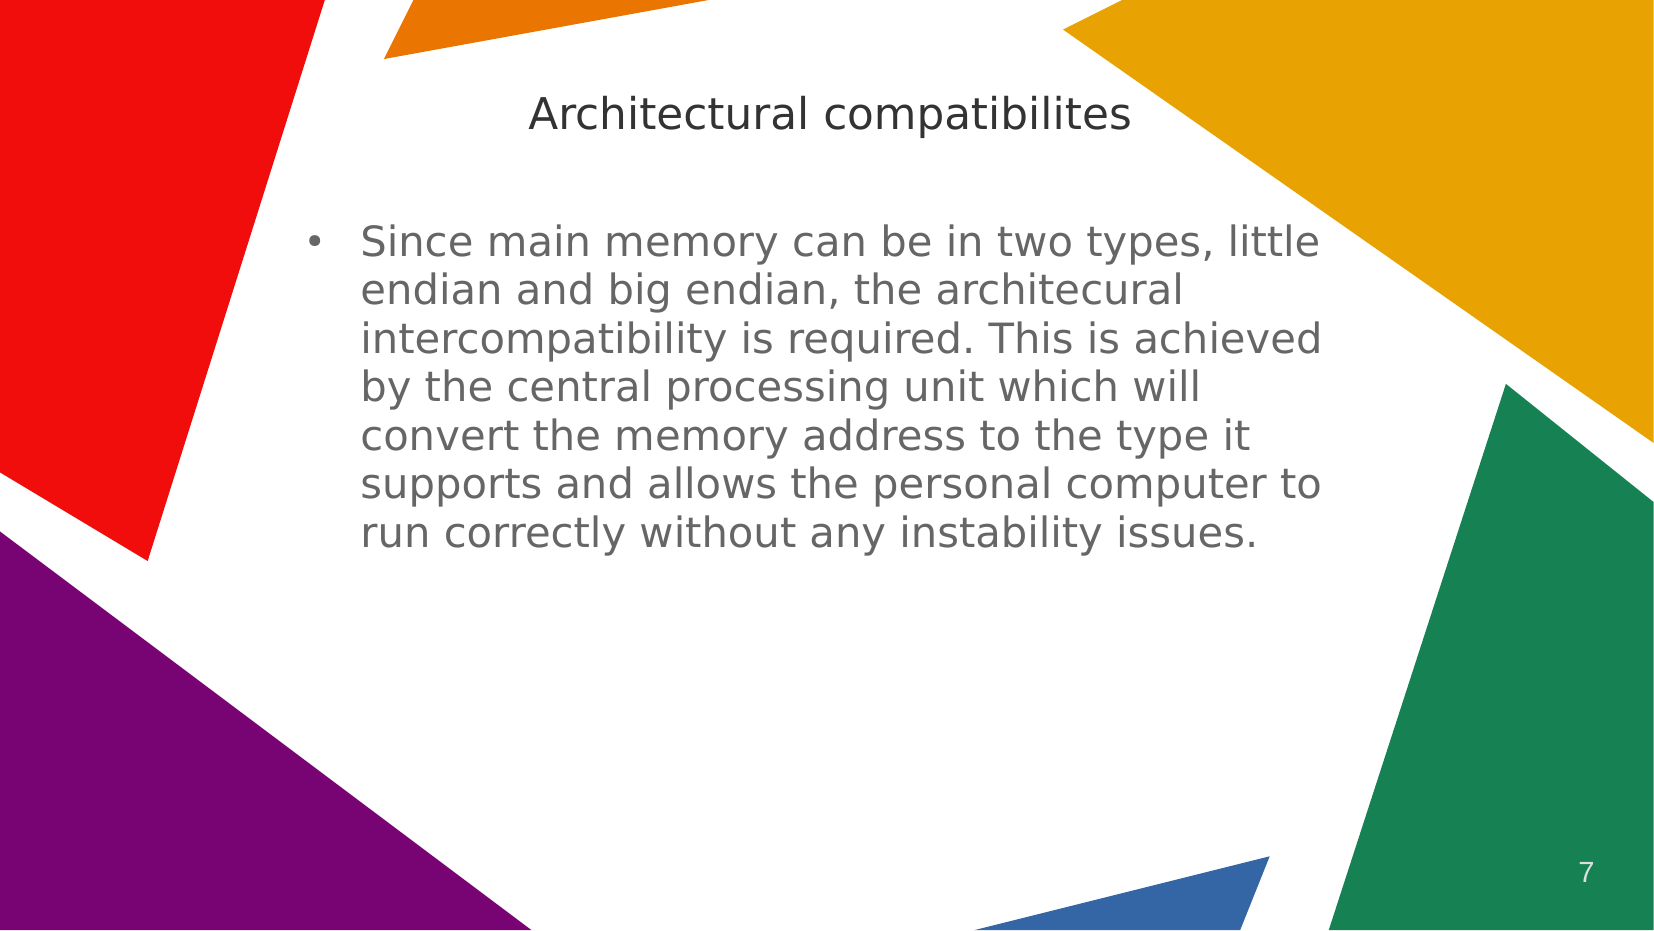

# Architectural compatibilites
Since main memory can be in two types, little endian and big endian, the architecural intercompatibility is required. This is achieved by the central processing unit which will convert the memory address to the type it supports and allows the personal computer to run correctly without any instability issues.
7